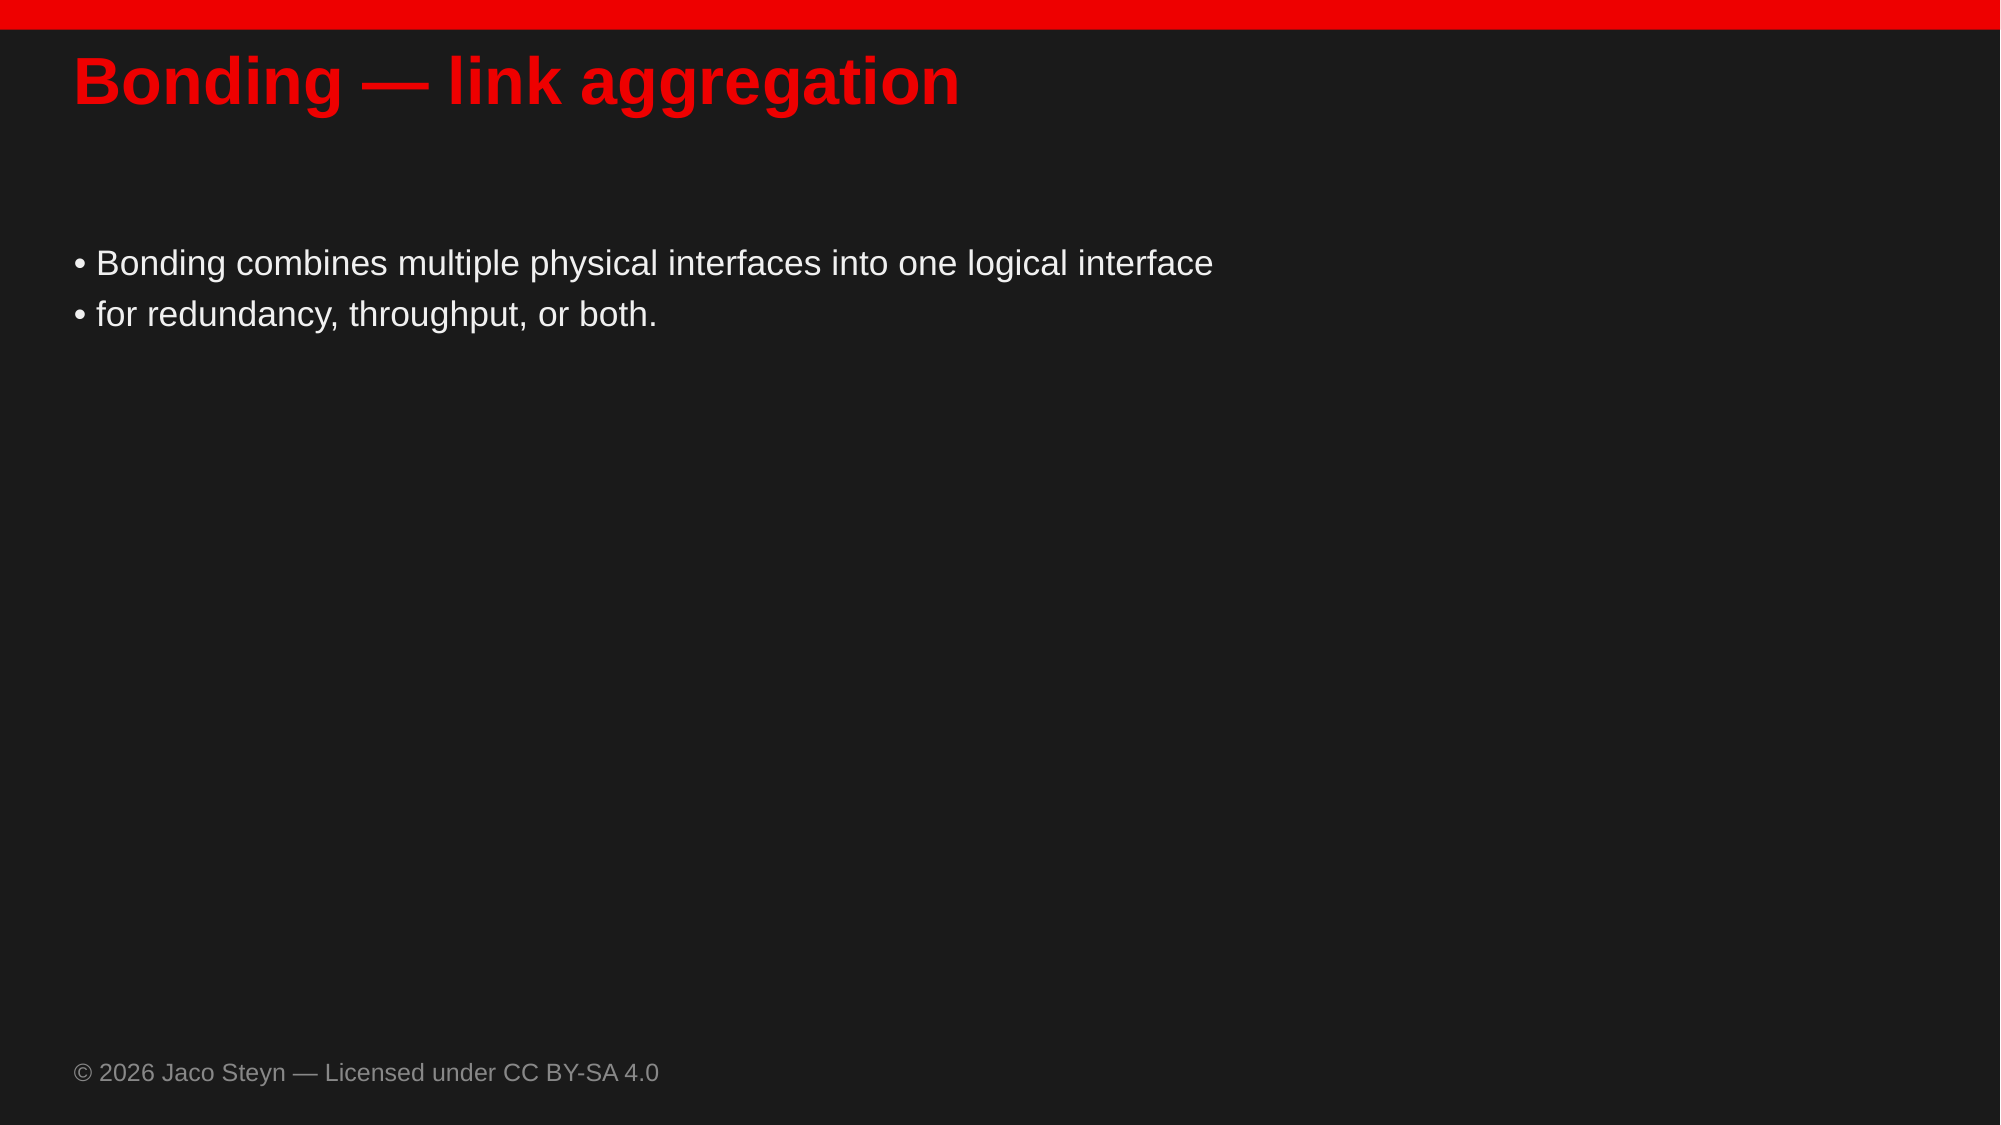

Bonding — link aggregation
• Bonding combines multiple physical interfaces into one logical interface
• for redundancy, throughput, or both.
© 2026 Jaco Steyn — Licensed under CC BY-SA 4.0